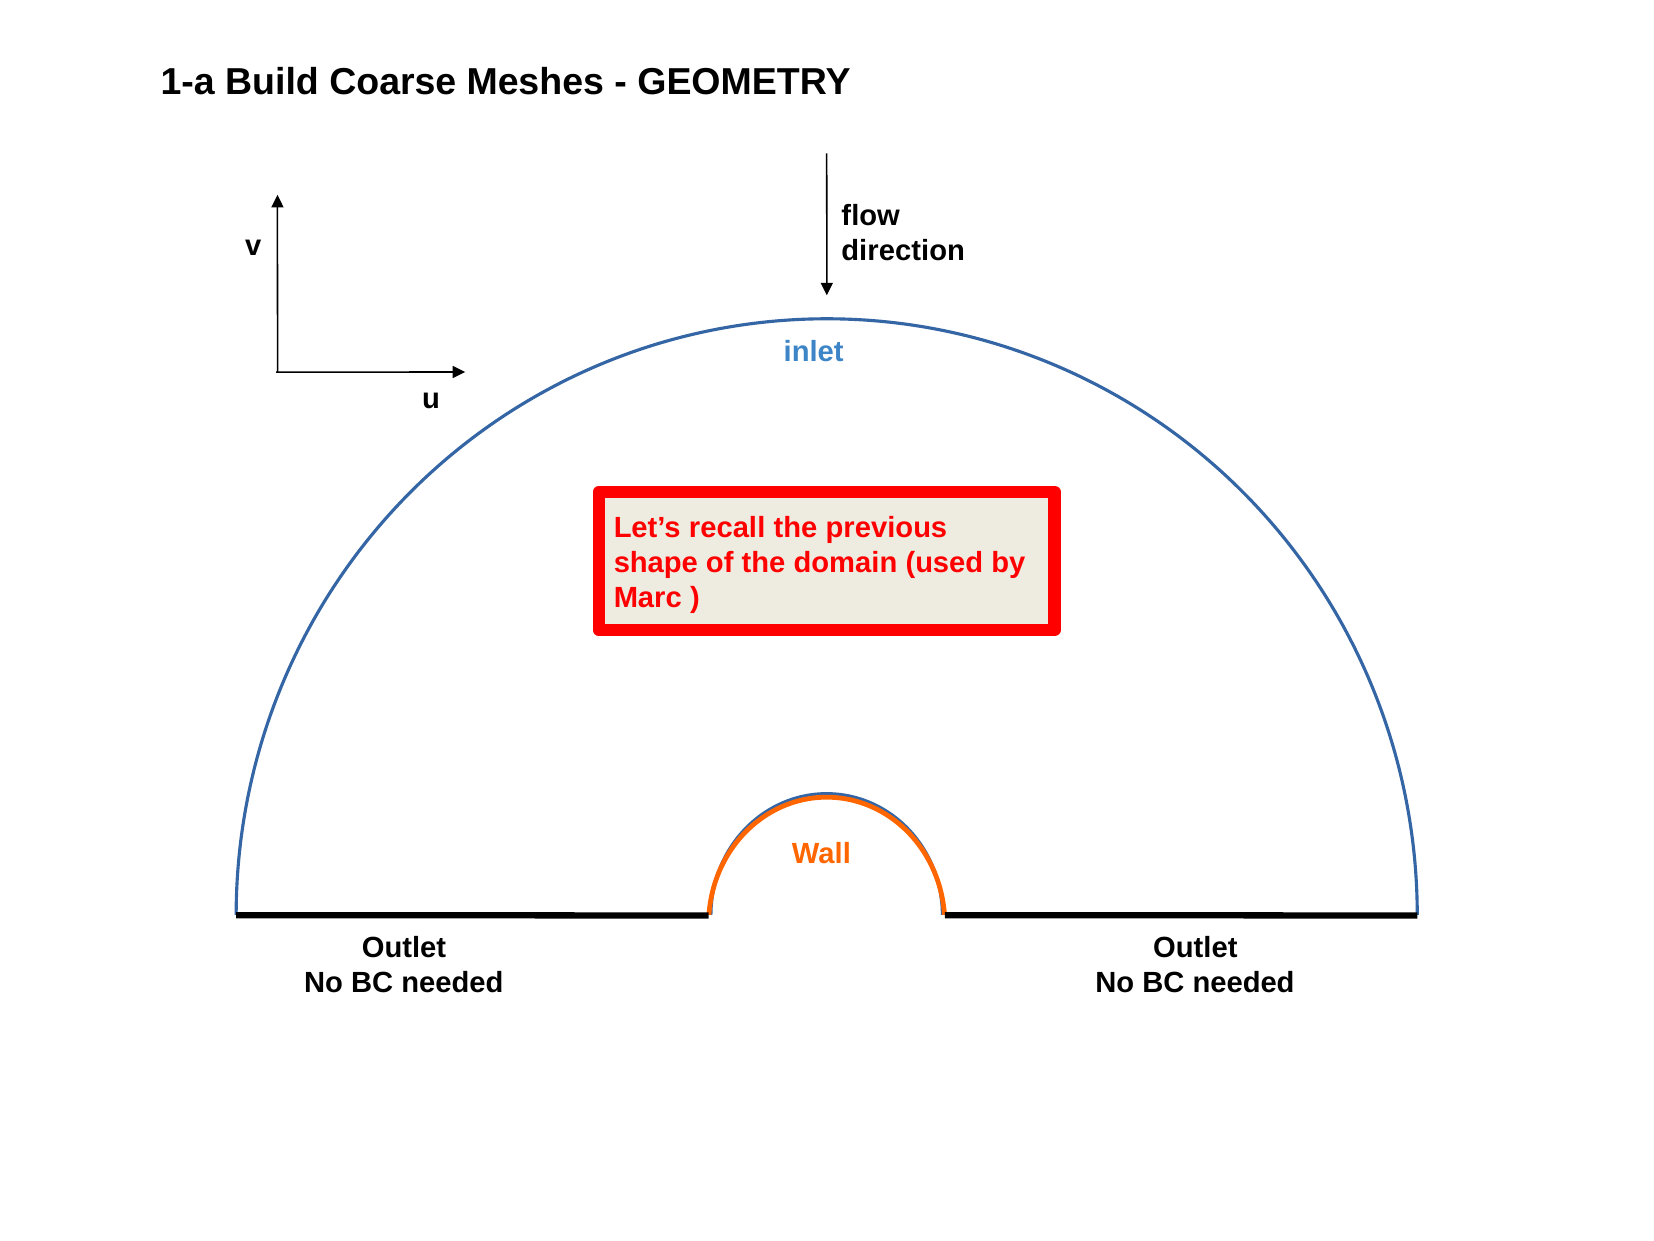

1-a Build Coarse Meshes - GEOMETRY
flow direction
v
 inlet
u
Let’s recall the previous shape of the domain (used by Marc )
 Wall
 Outlet
No BC needed
 Outlet
No BC needed